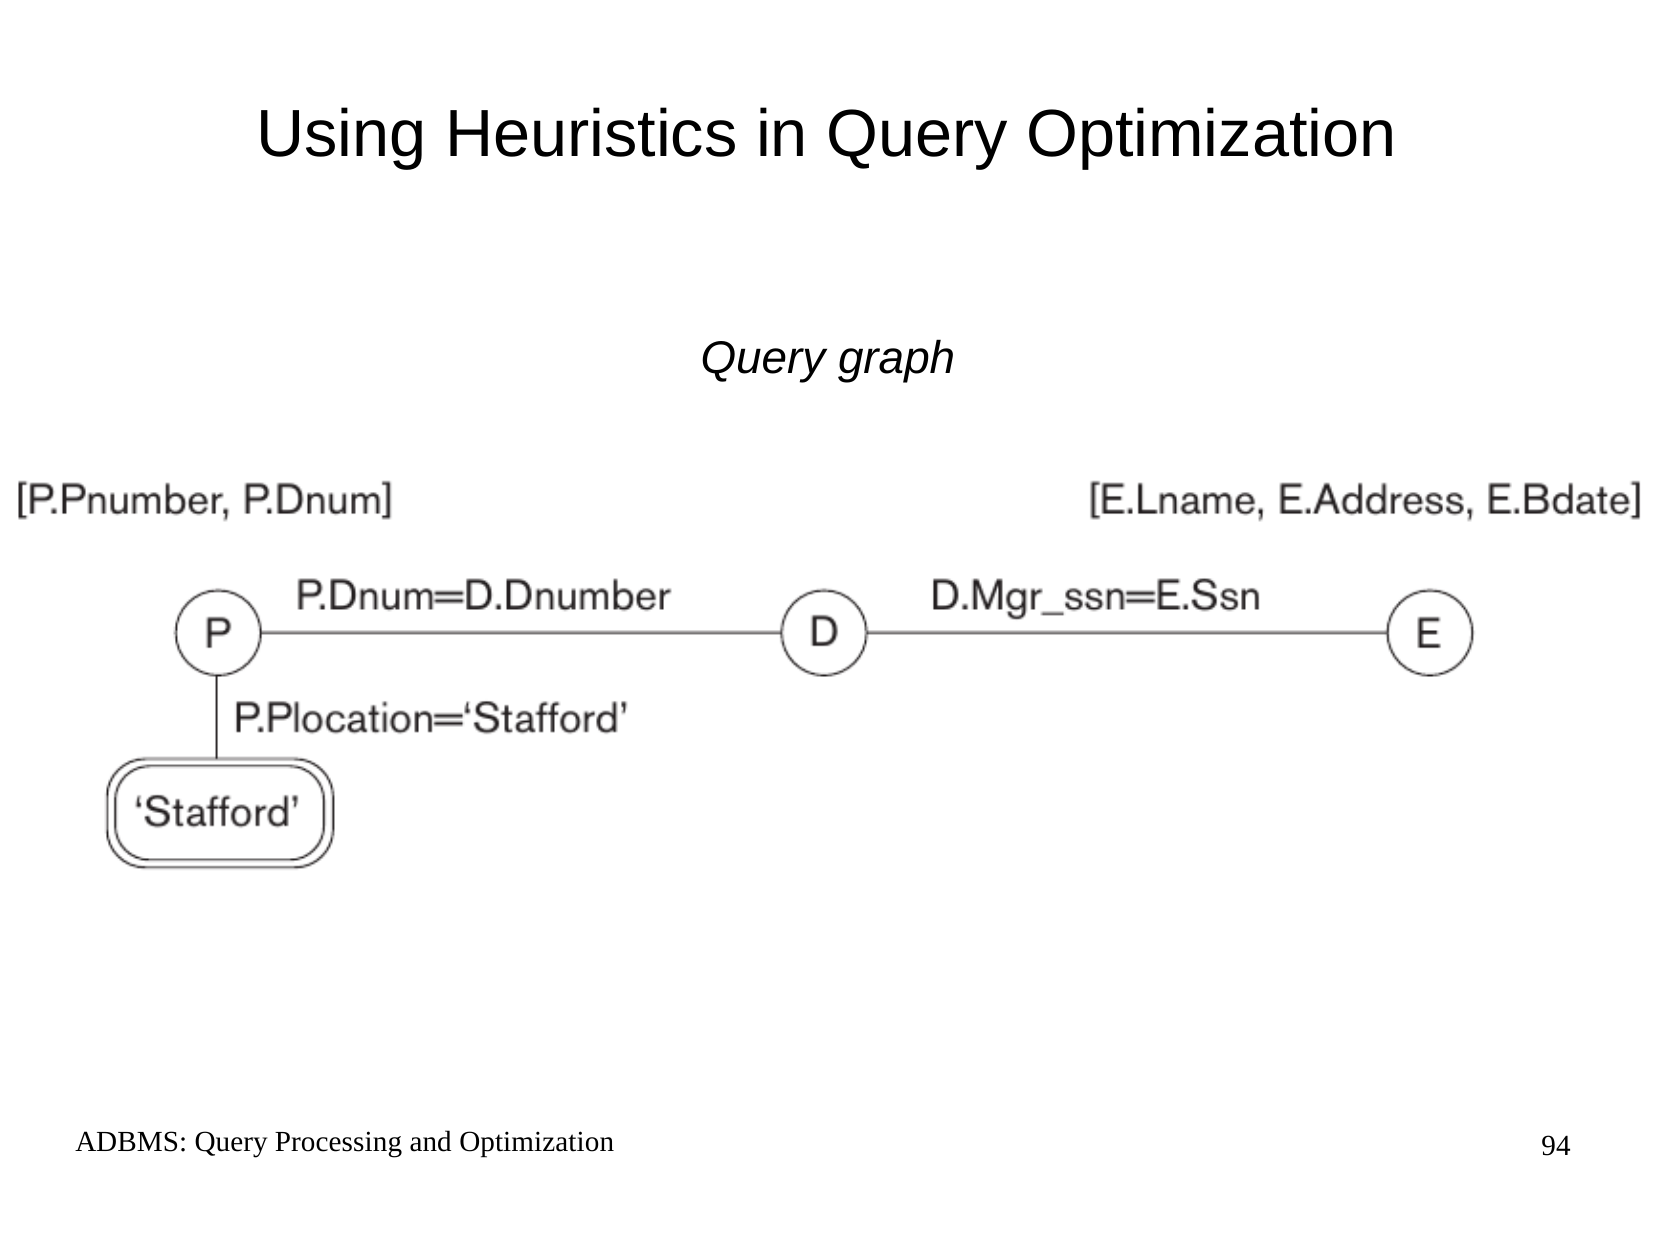

# Using Heuristics in Query Optimization
Query graph